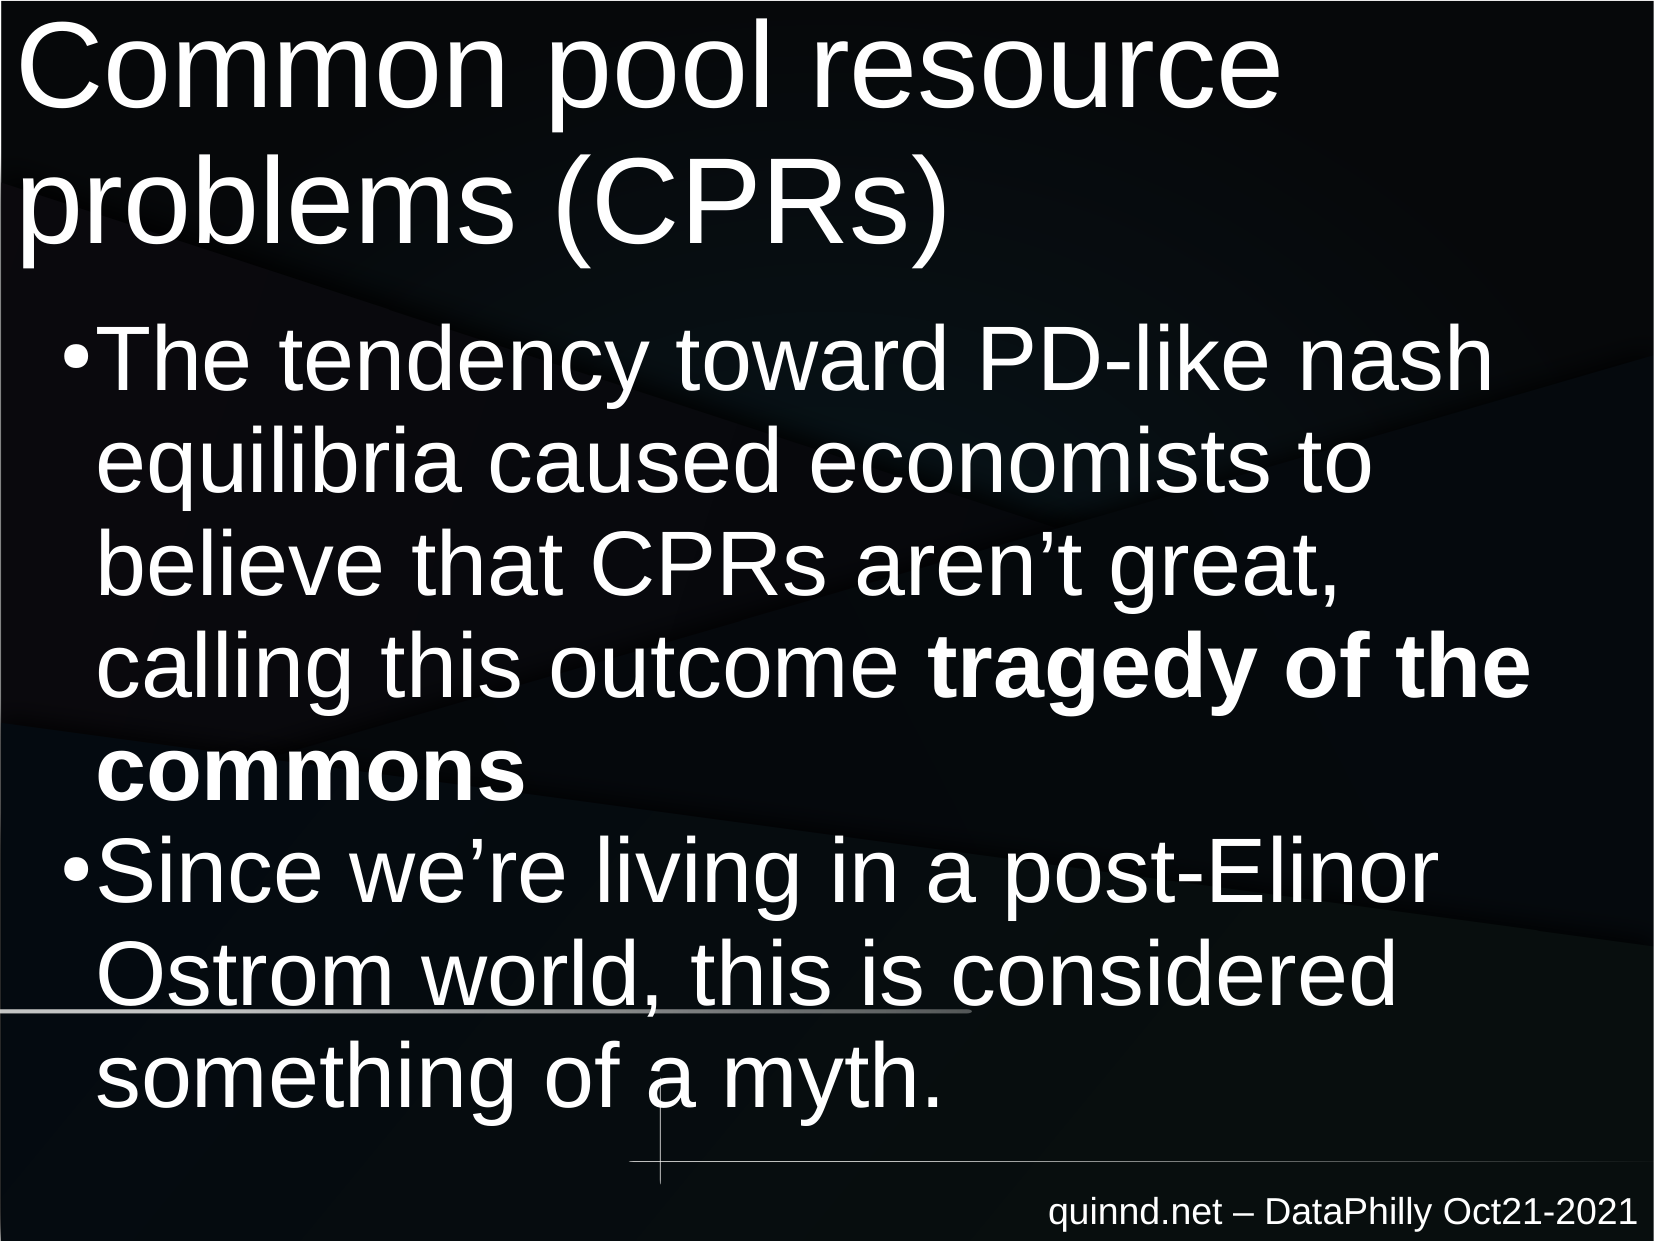

# Common pool resource problems (CPRs)
The tendency toward PD-like nash equilibria caused economists to believe that CPRs aren’t great, calling this outcome tragedy of the commons
Since we’re living in a post-Elinor Ostrom world, this is considered something of a myth.